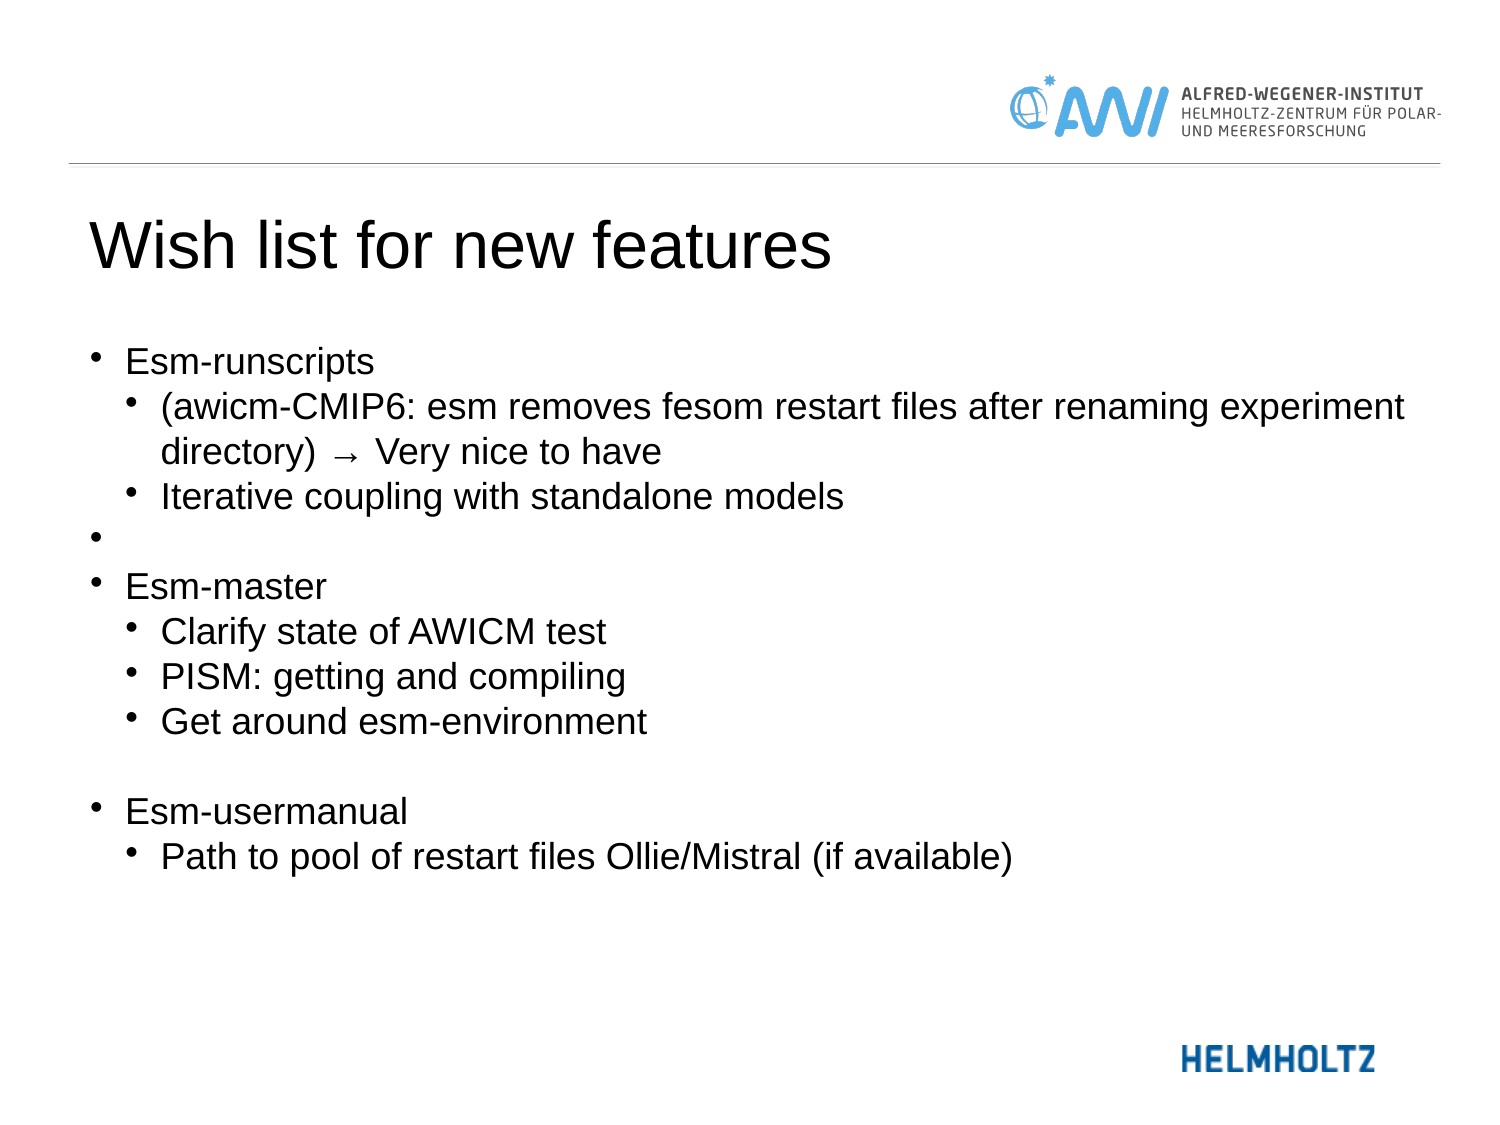

Wish list for new features
Esm-runscripts
(awicm-CMIP6: esm removes fesom restart files after renaming experiment directory) → Very nice to have
Iterative coupling with standalone models
Esm-master
Clarify state of AWICM test
PISM: getting and compiling
Get around esm-environment
Esm-usermanual
Path to pool of restart files Ollie/Mistral (if available)